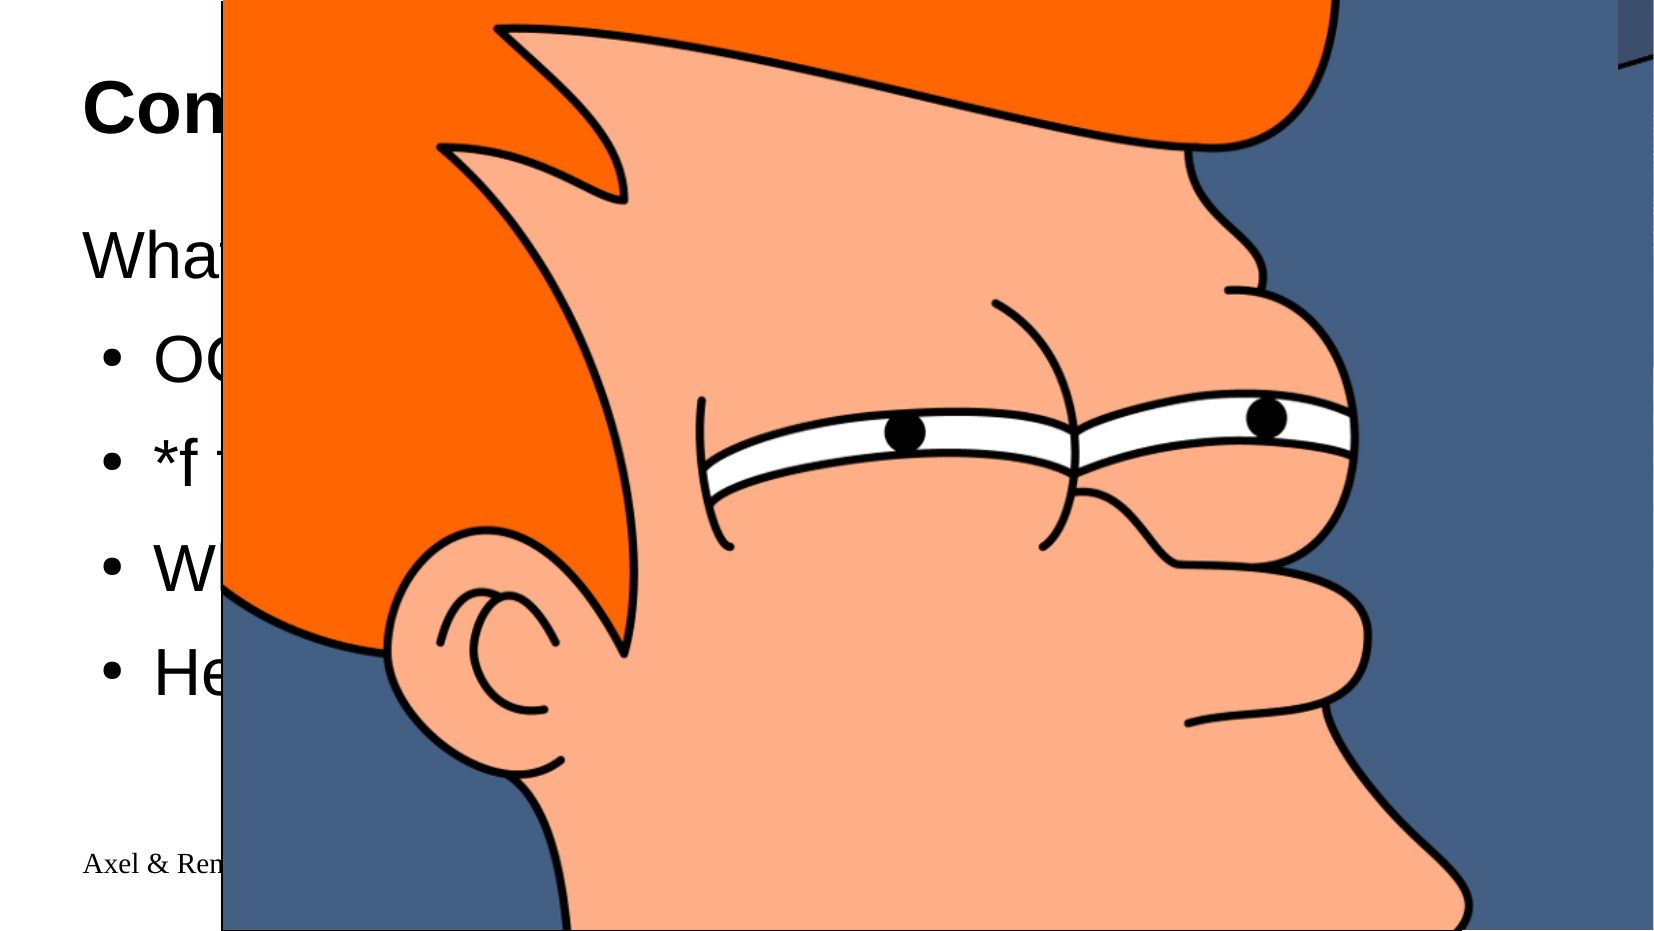

# Consequences: Programming
What we have learned:
OOP → virtual interfaces
*f for code reusage
What could be wrong with if(rtVar) ...?
Hey, and there is still void* !